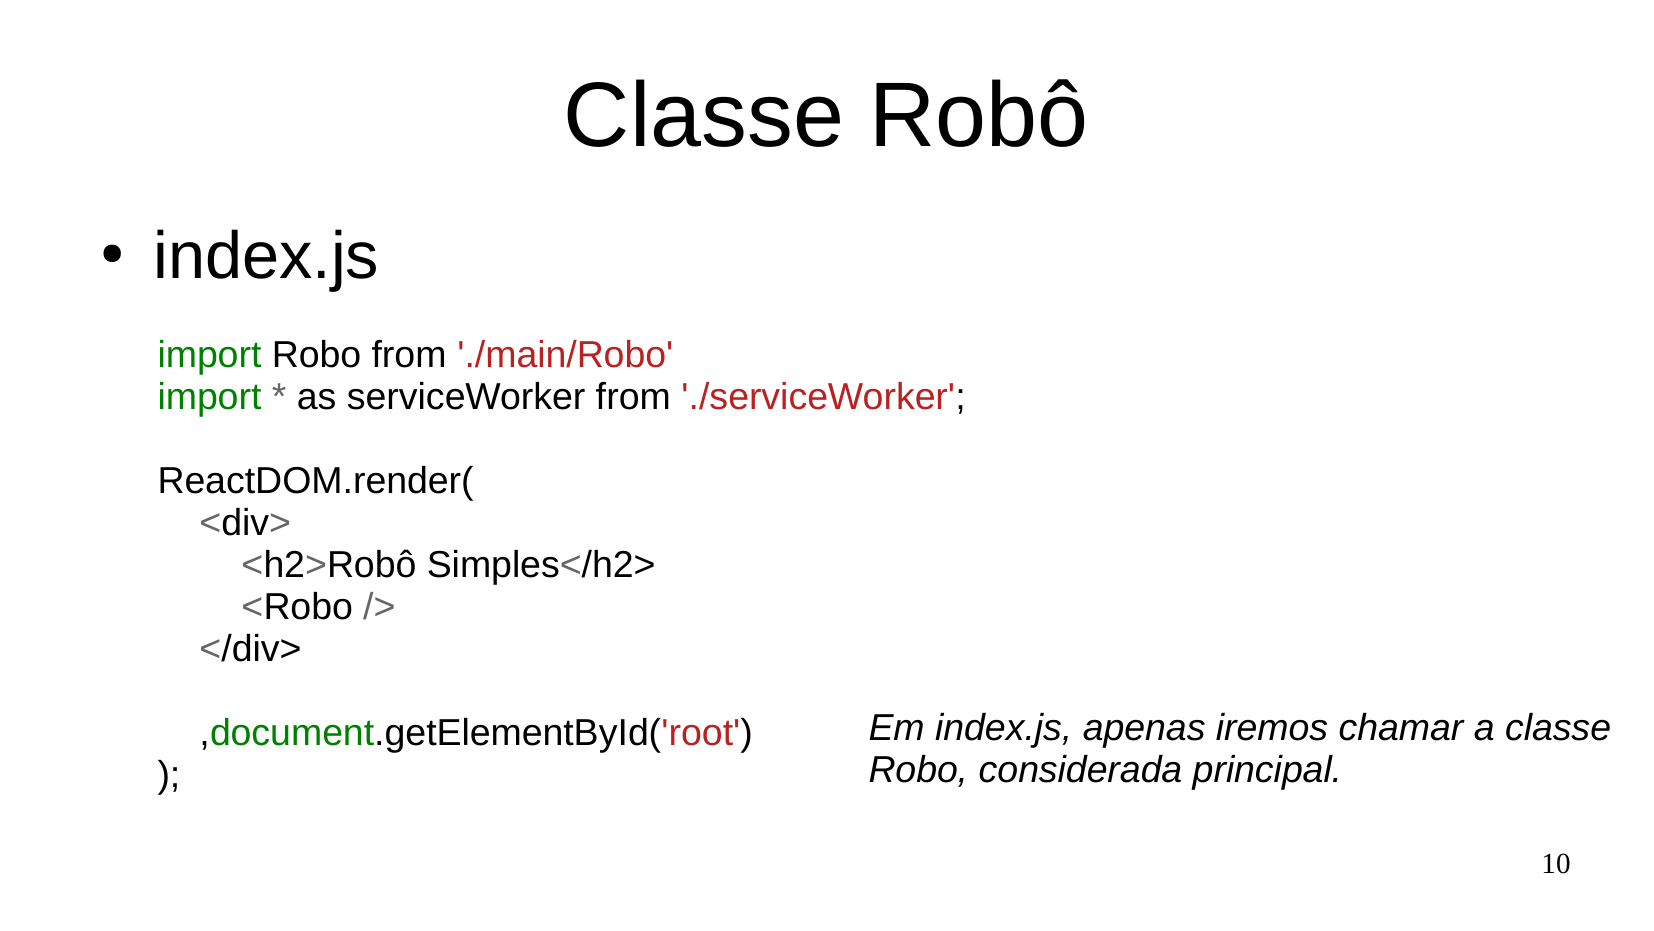

# Classe Robô
index.js
import Robo from './main/Robo'
import * as serviceWorker from './serviceWorker';
ReactDOM.render(
 <div>
 <h2>Robô Simples</h2>
 <Robo />
 </div>
 ,document.getElementById('root')
);
Em index.js, apenas iremos chamar a classe
Robo, considerada principal.
10